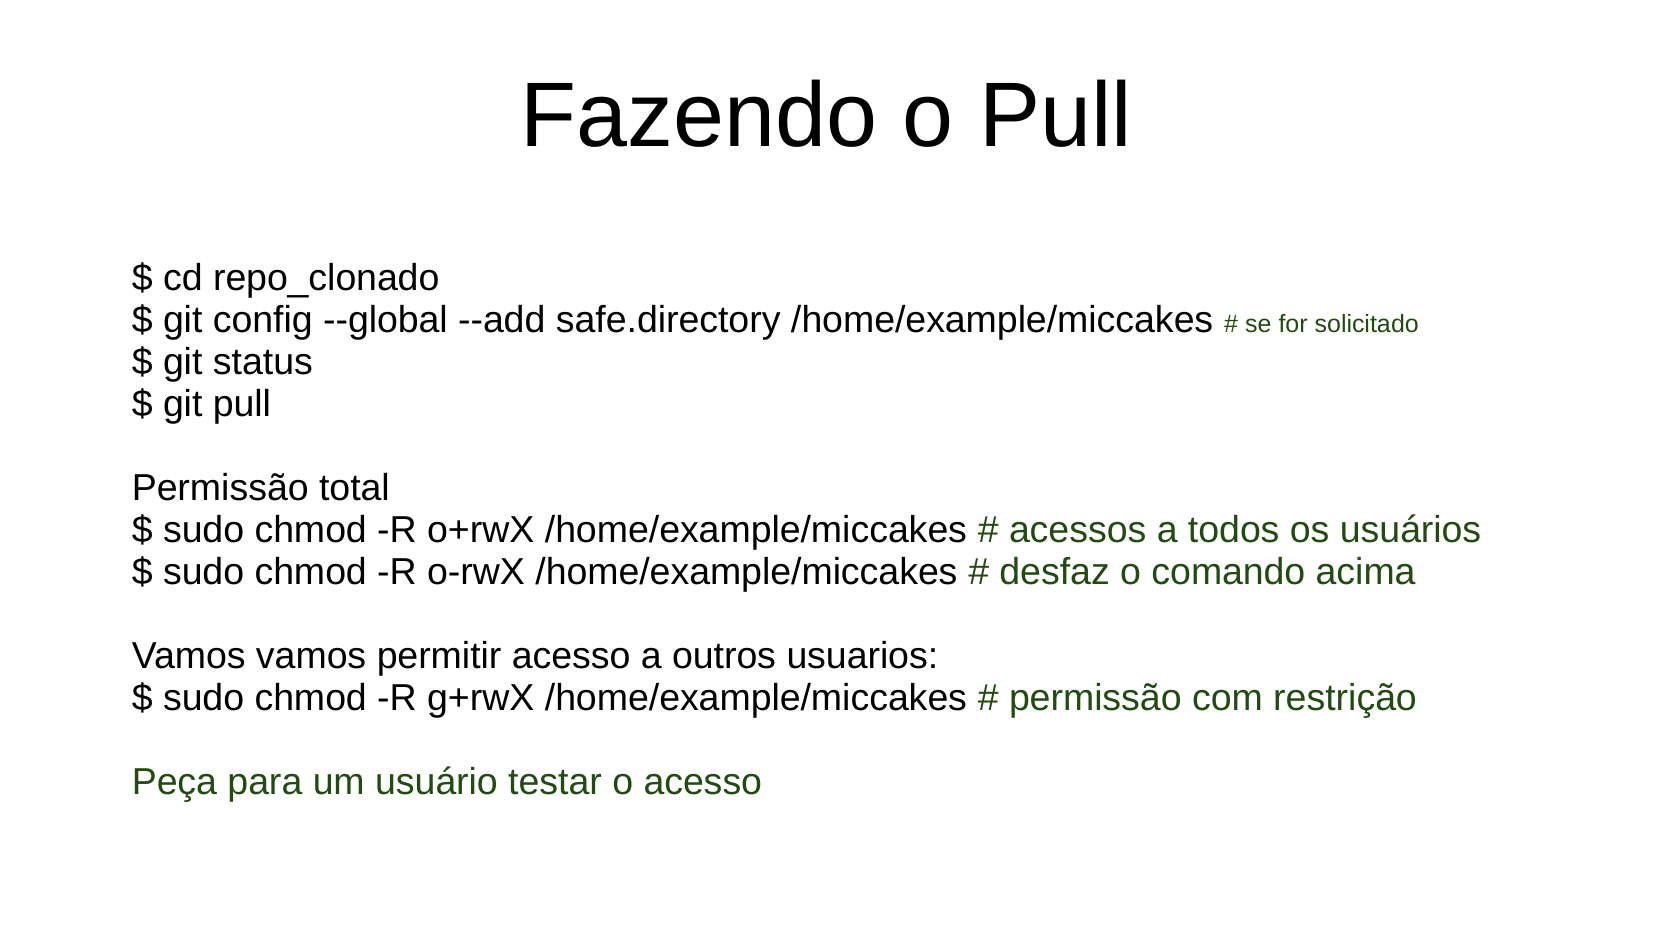

# Fazendo o Pull
$ cd repo_clonado
$ git config --global --add safe.directory /home/example/miccakes # se for solicitado
$ git status
$ git pull
Permissão total
$ sudo chmod -R o+rwX /home/example/miccakes # acessos a todos os usuários
$ sudo chmod -R o-rwX /home/example/miccakes # desfaz o comando acima
Vamos vamos permitir acesso a outros usuarios:
$ sudo chmod -R g+rwX /home/example/miccakes # permissão com restrição
Peça para um usuário testar o acesso